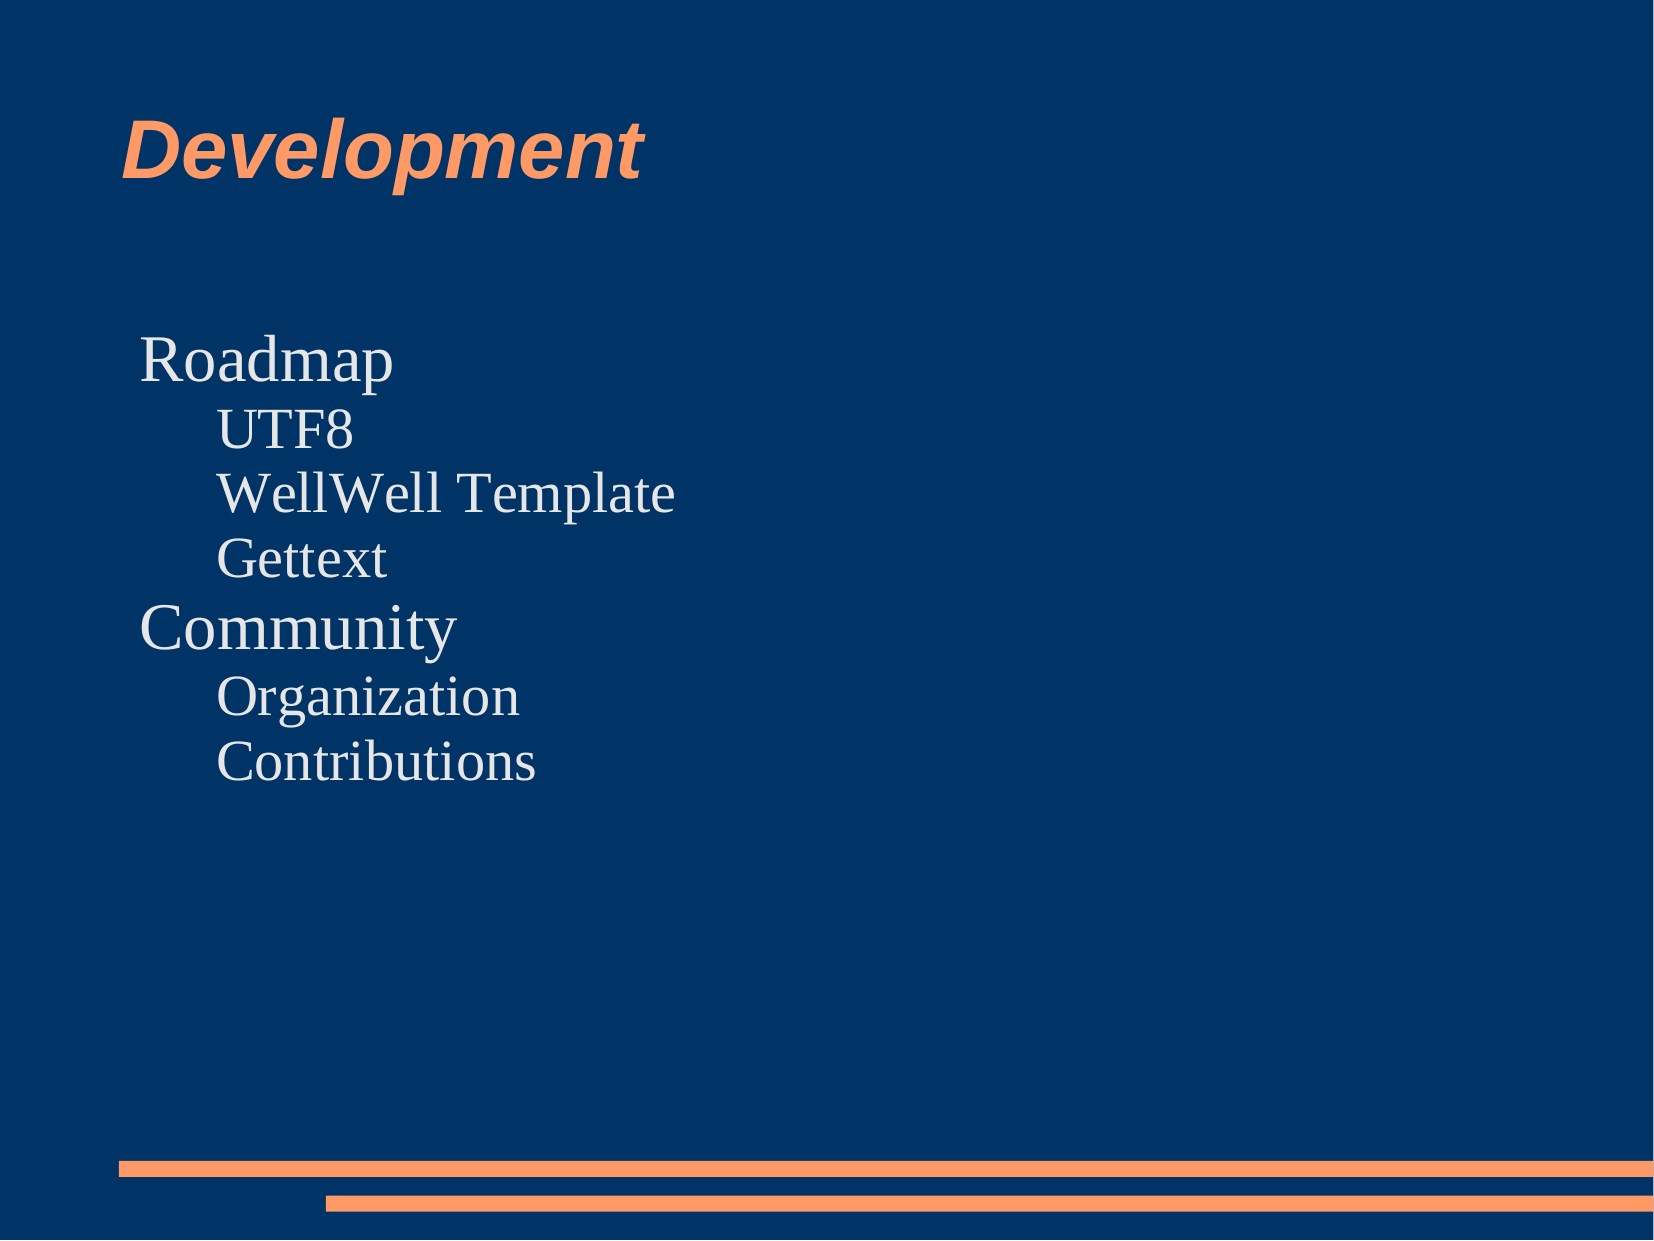

# Development
Roadmap
UTF8
WellWell Template
Gettext
Community
Organization
Contributions